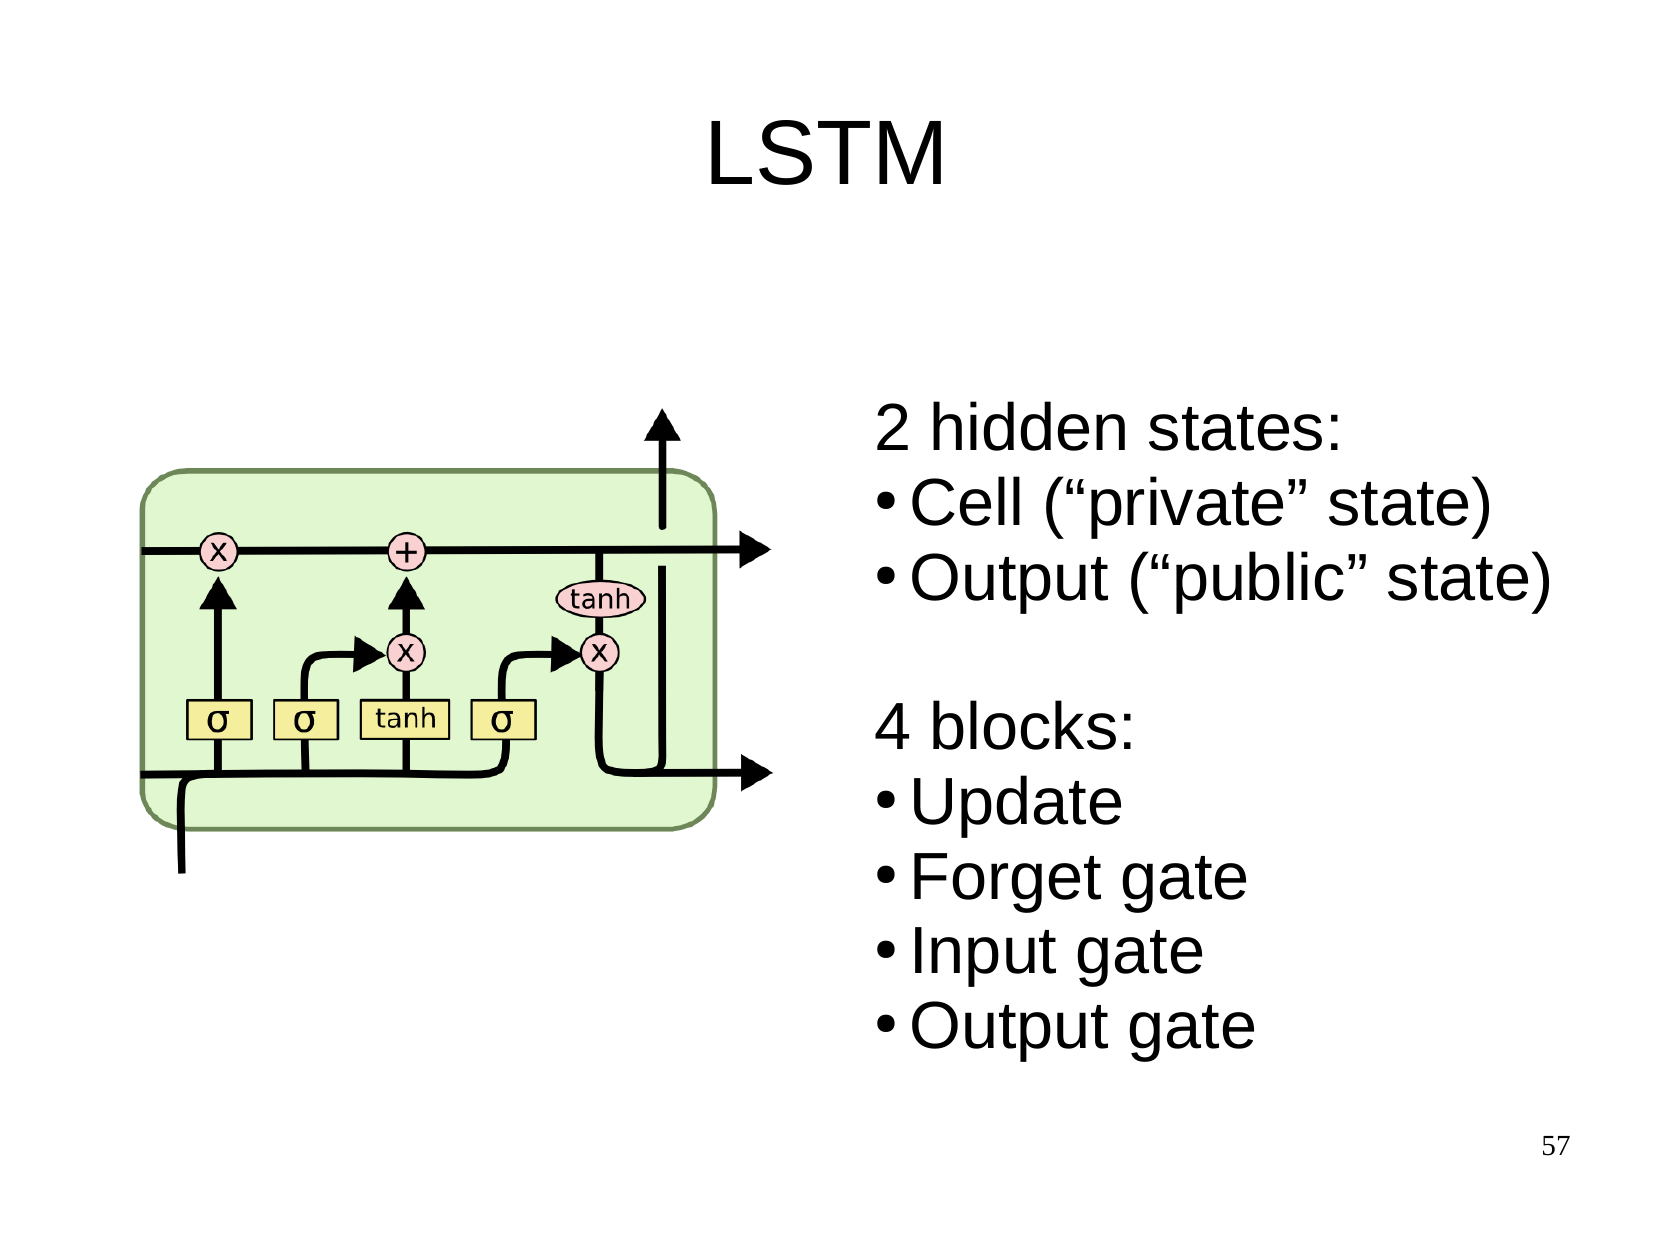

# LSTM
2 hidden states:
Cell (“private” state)
Output (“public” state)
4 blocks:
Update
Forget gate
Input gate
Output gate
57